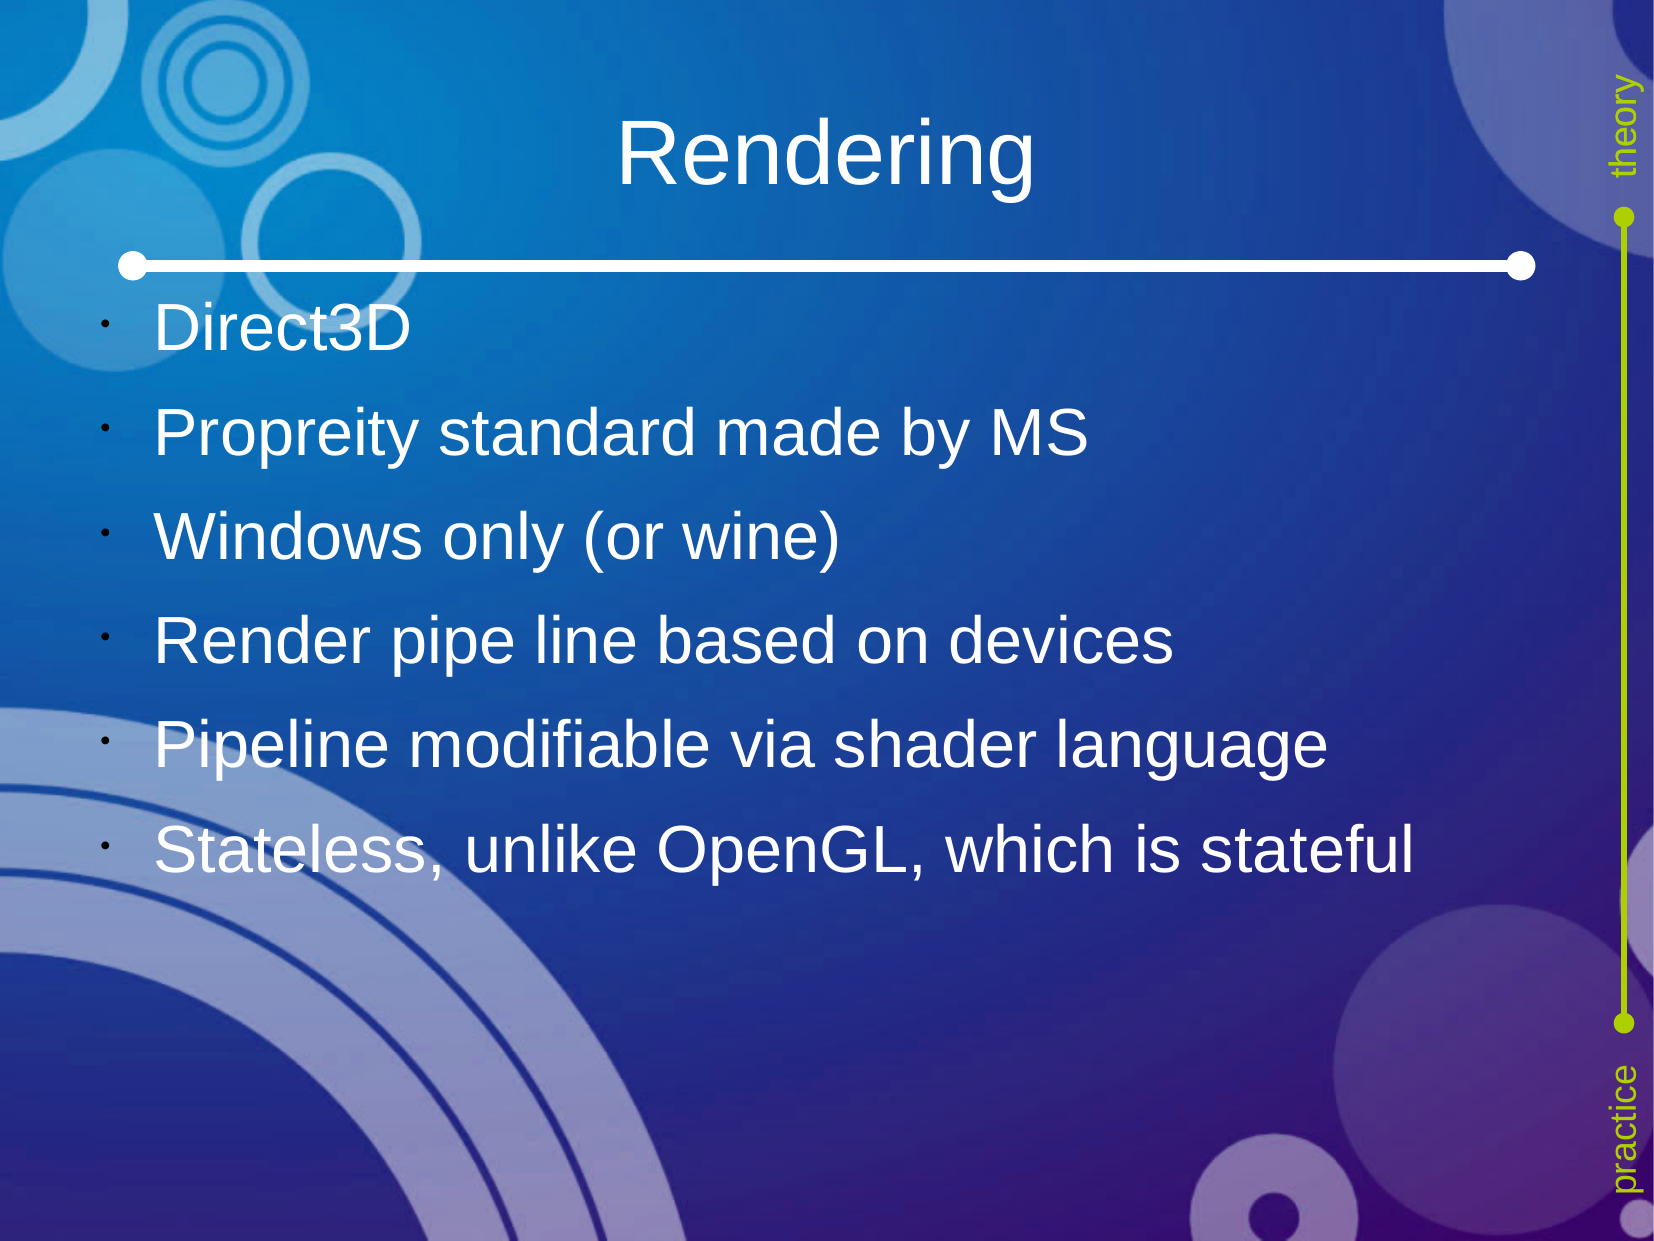

# Rendering
Direct3D
Propreity standard made by MS
Windows only (or wine)
Render pipe line based on devices
Pipeline modifiable via shader language
Stateless, unlike OpenGL, which is stateful